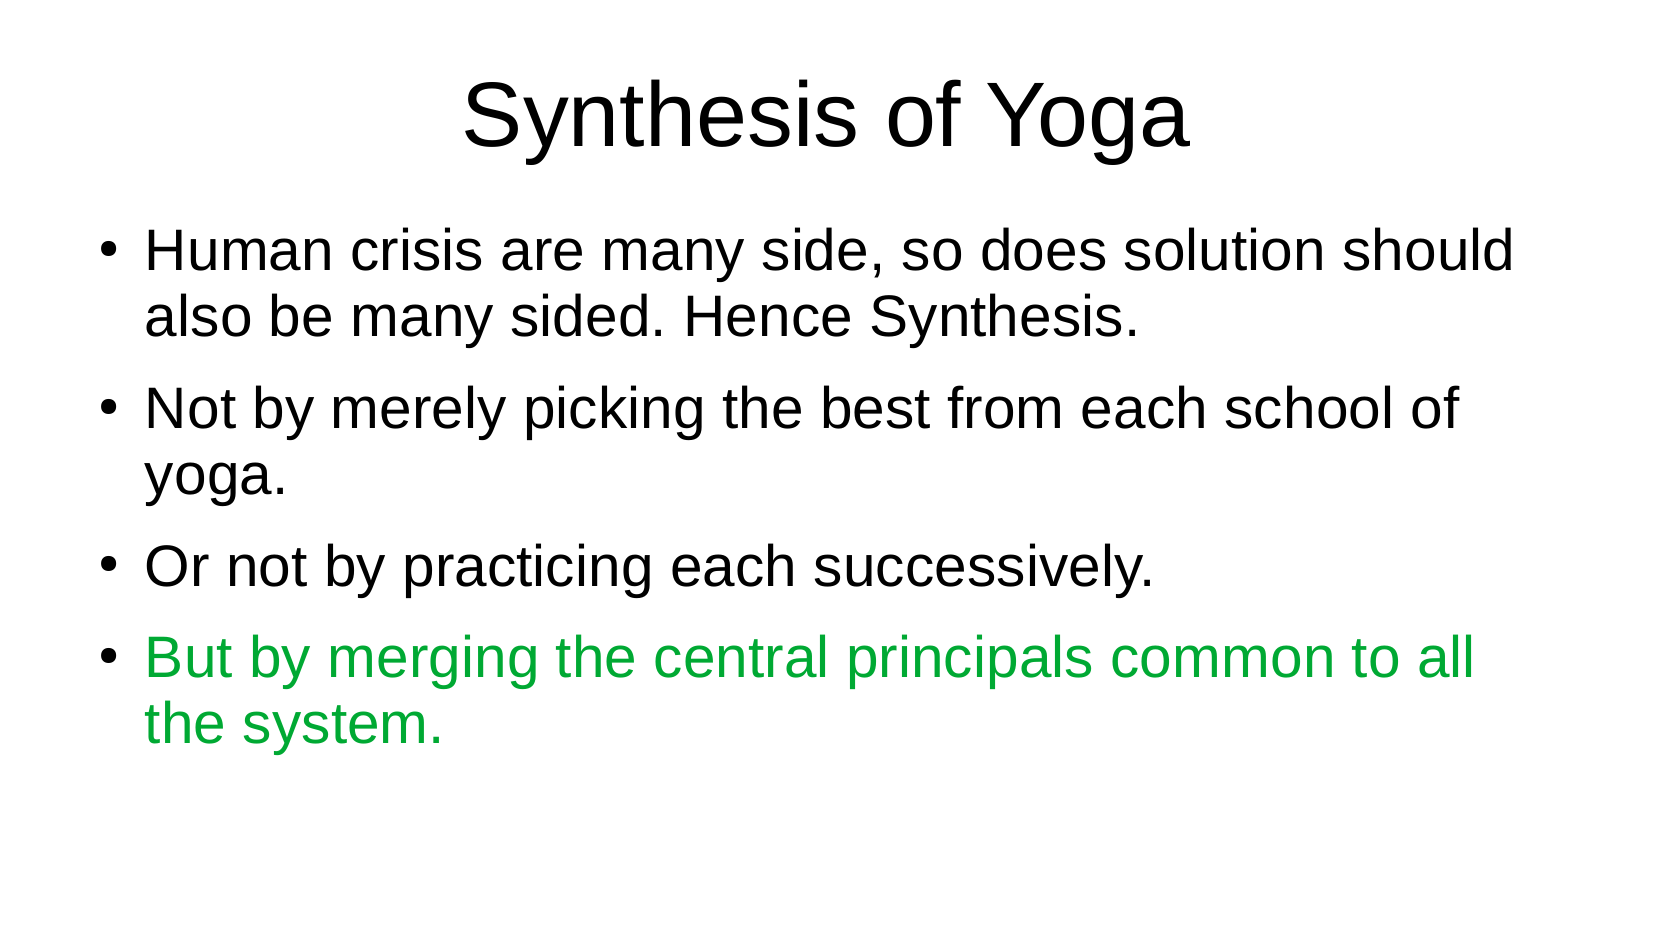

# Synthesis of Yoga
Human crisis are many side, so does solution should also be many sided. Hence Synthesis.
Not by merely picking the best from each school of yoga.
Or not by practicing each successively.
But by merging the central principals common to all the system.